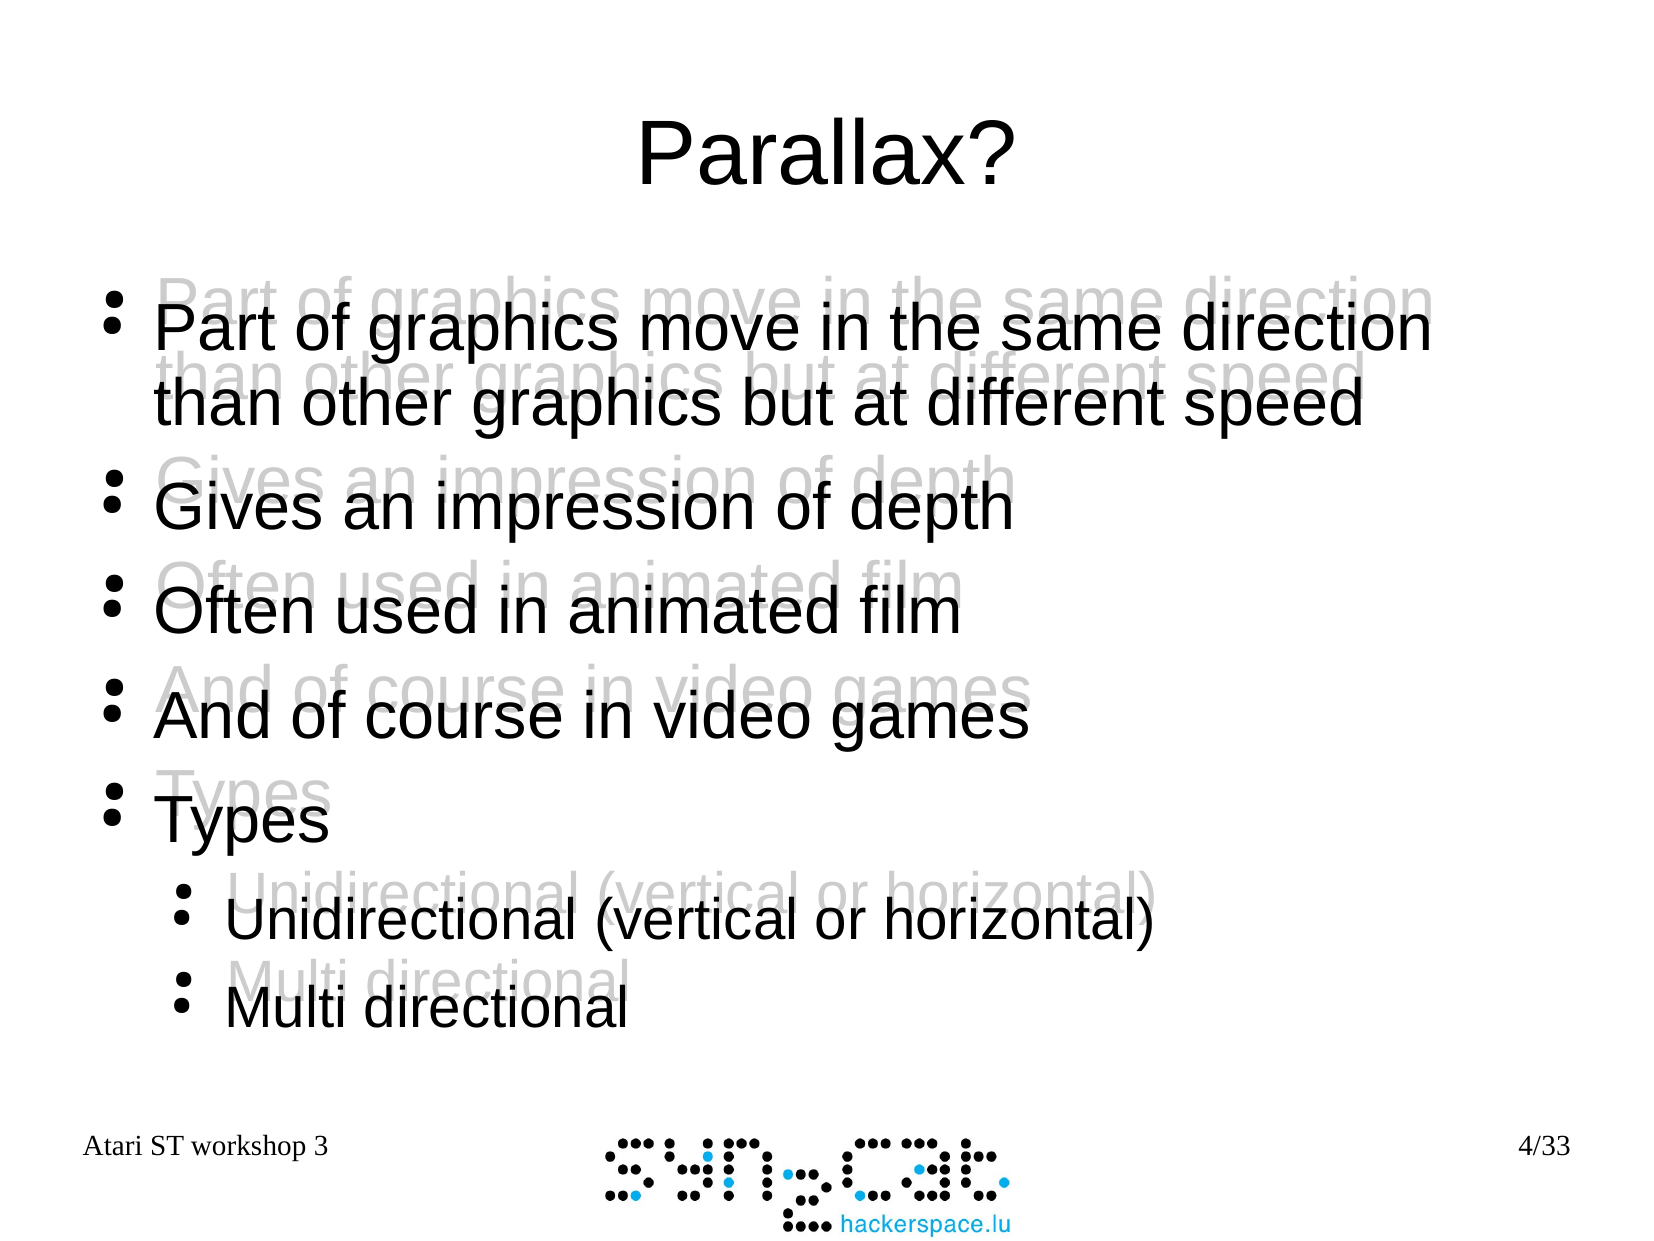

Parallax?
# Part of graphics move in the same direction than other graphics but at different speed
Gives an impression of depth
Often used in animated film
And of course in video games
Types
Unidirectional (vertical or horizontal)
Multi directional
Part of graphics move in the same direction than other graphics but at different speed
Gives an impression of depth
Often used in animated film
And of course in video games
Types
Unidirectional (vertical or horizontal)
Multi directional
4